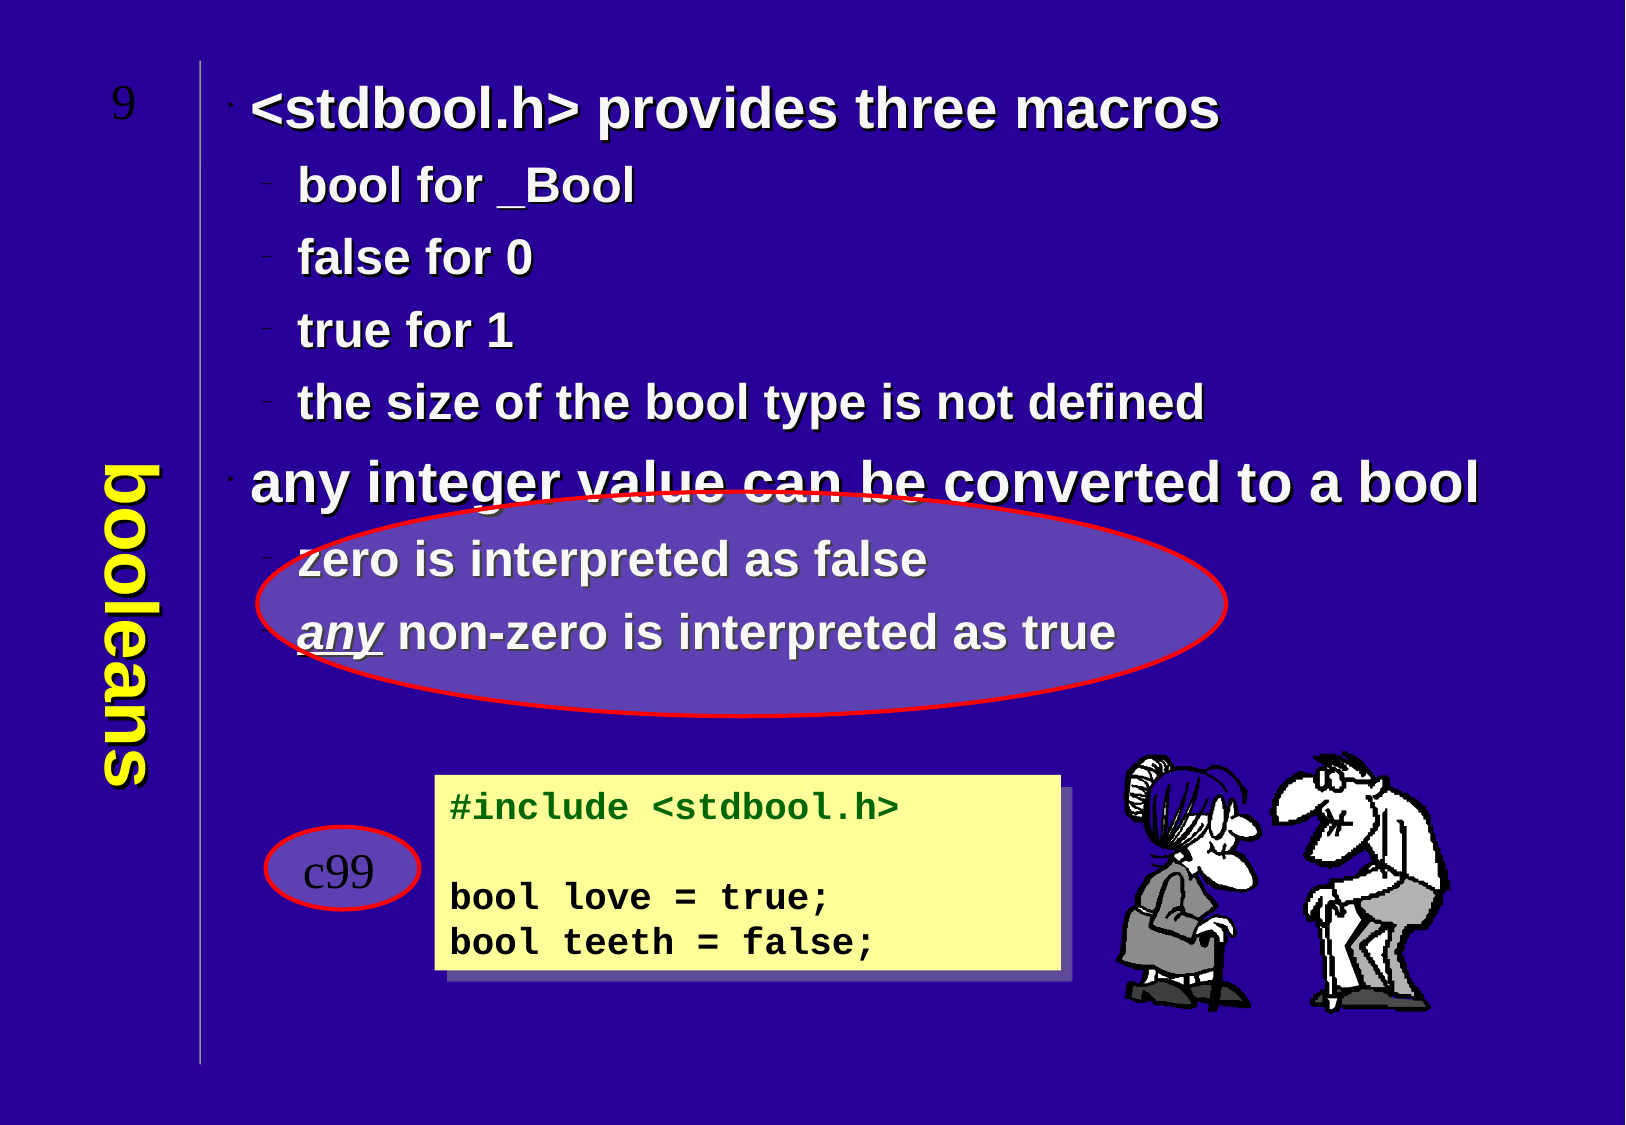

9
 <stdbool.h> provides three macros
bool for _Bool
false for 0
true for 1
the size of the bool type is not defined
 any integer value can be converted to a bool
zero is interpreted as false
any non-zero is interpreted as true
# booleans
#include <stdbool.h>
bool love = true;
bool teeth = false;
c99